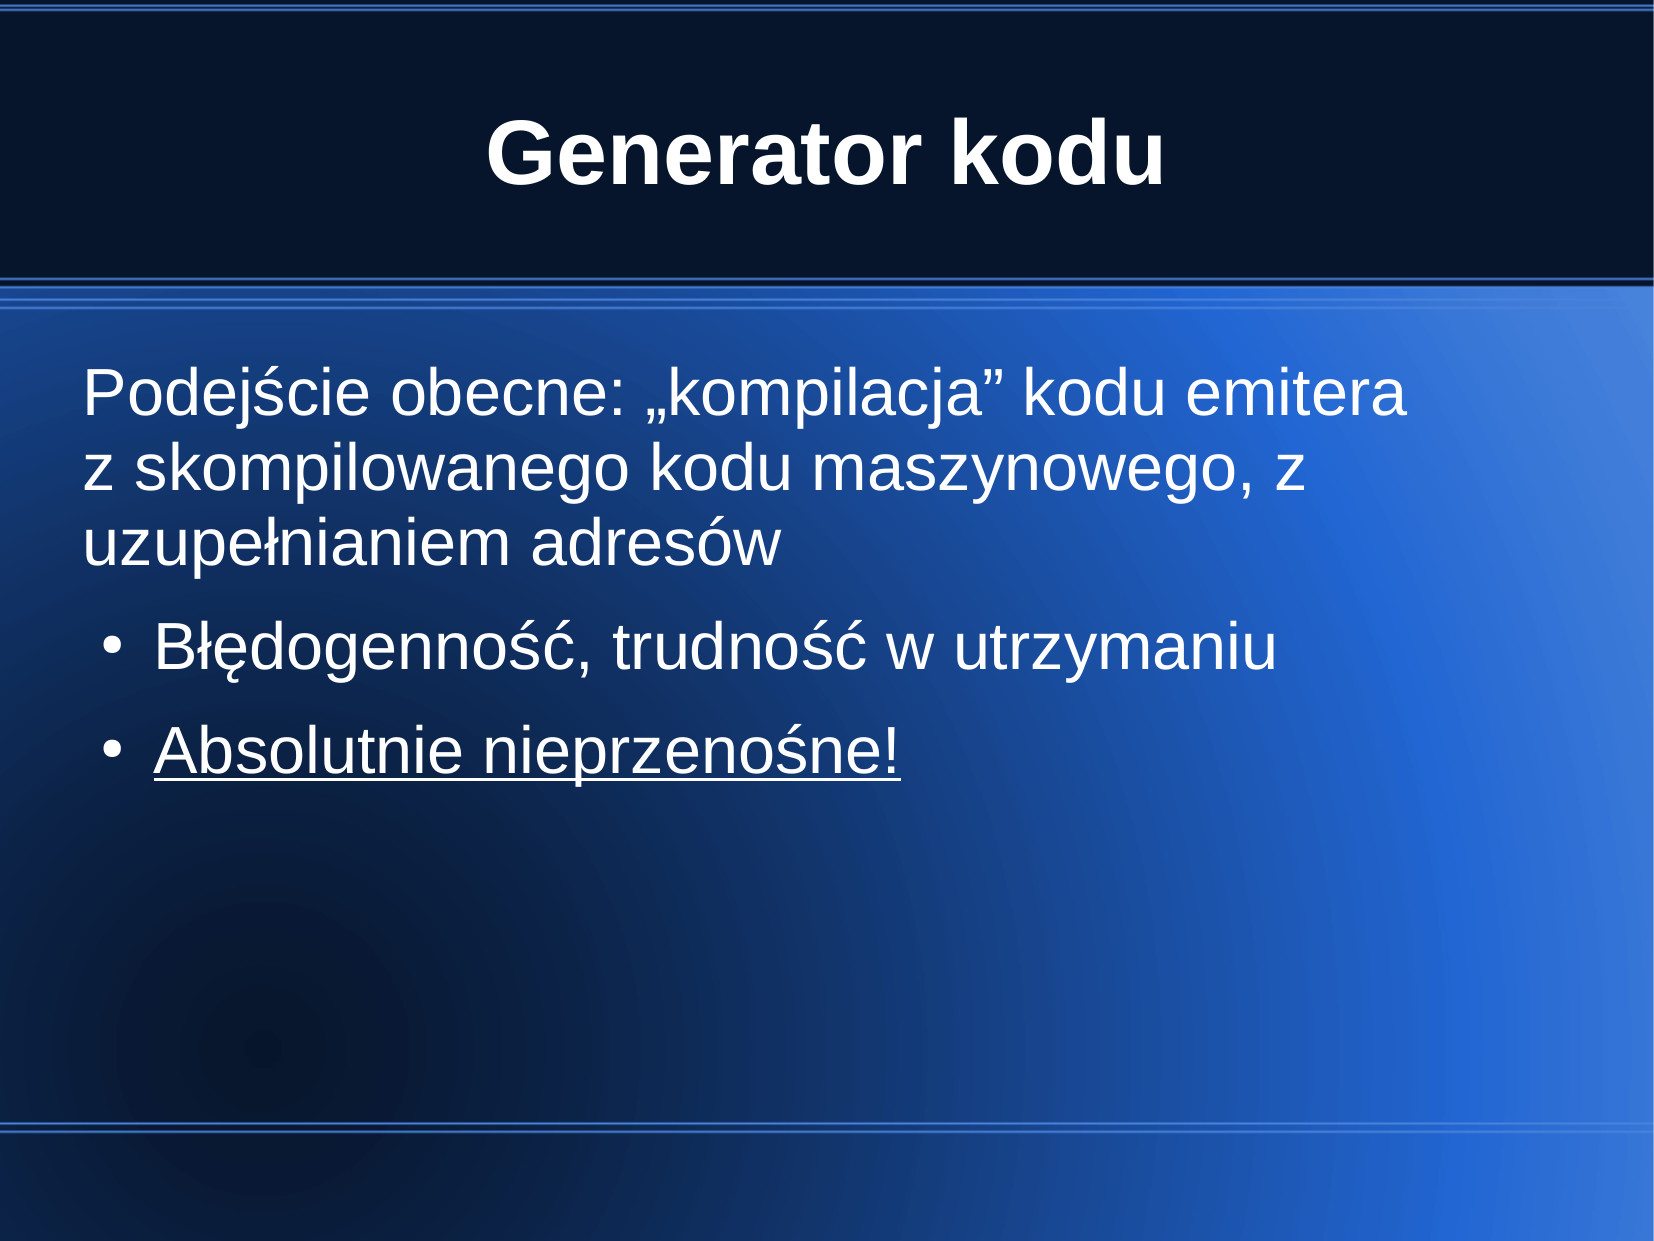

# Generator kodu
Podejście obecne: „kompilacja” kodu emitera z skompilowanego kodu maszynowego, z uzupełnianiem adresów
Błędogenność, trudność w utrzymaniu
Absolutnie nieprzenośne!